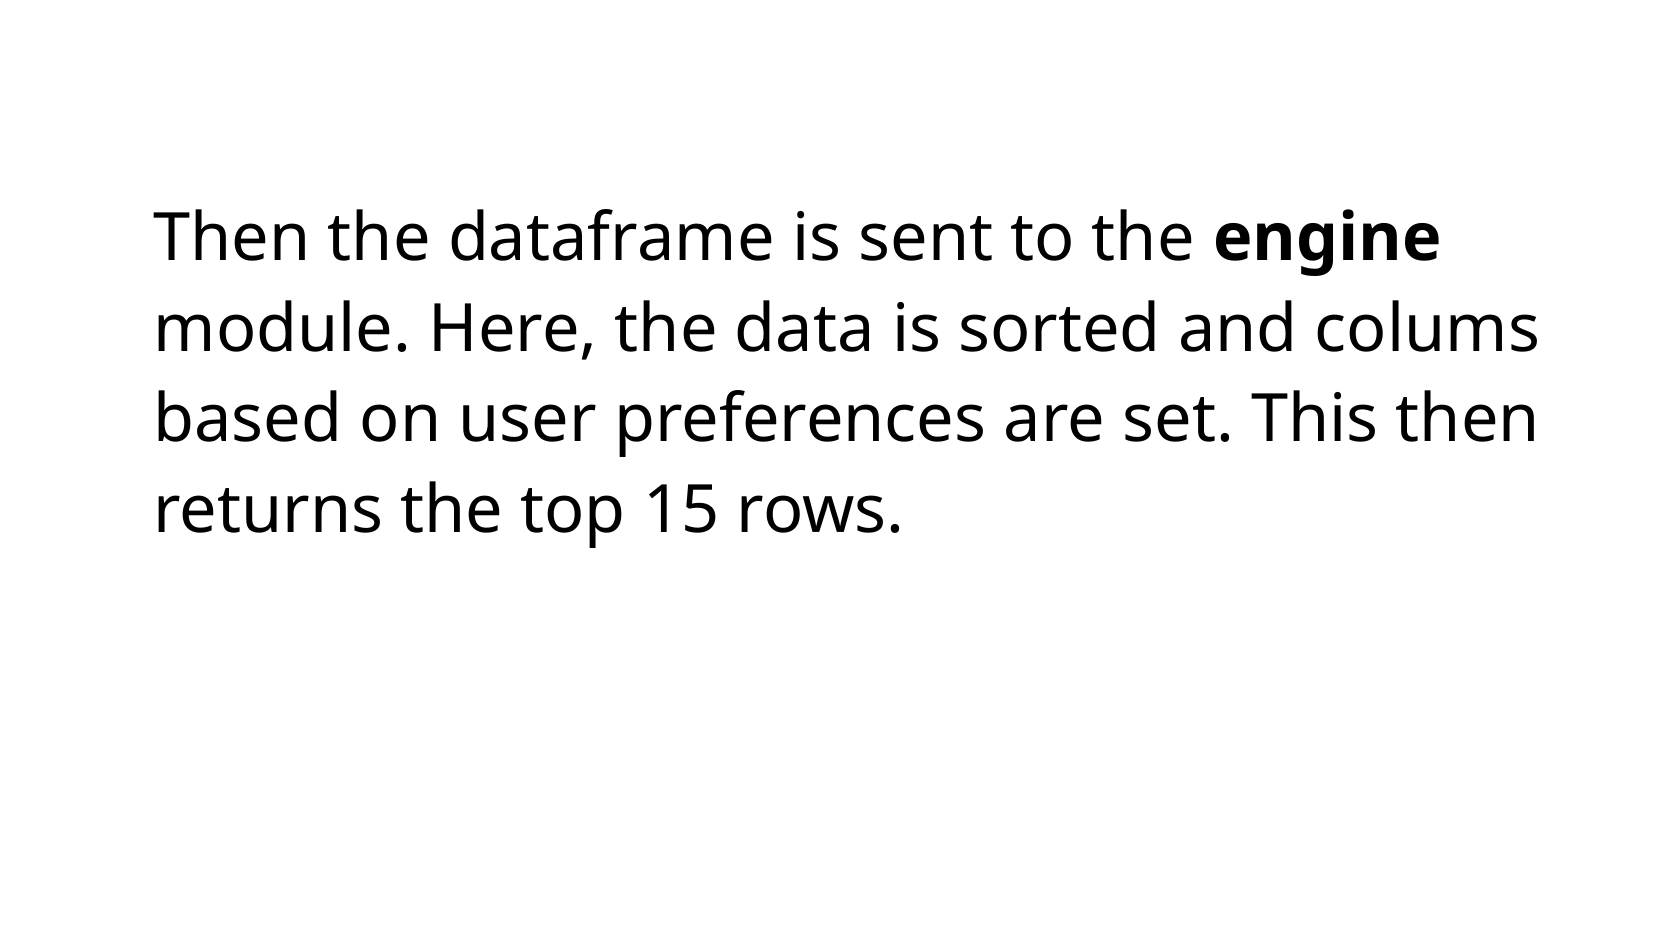

# Then the dataframe is sent to the engine module. Here, the data is sorted and colums based on user preferences are set. This then returns the top 15 rows.